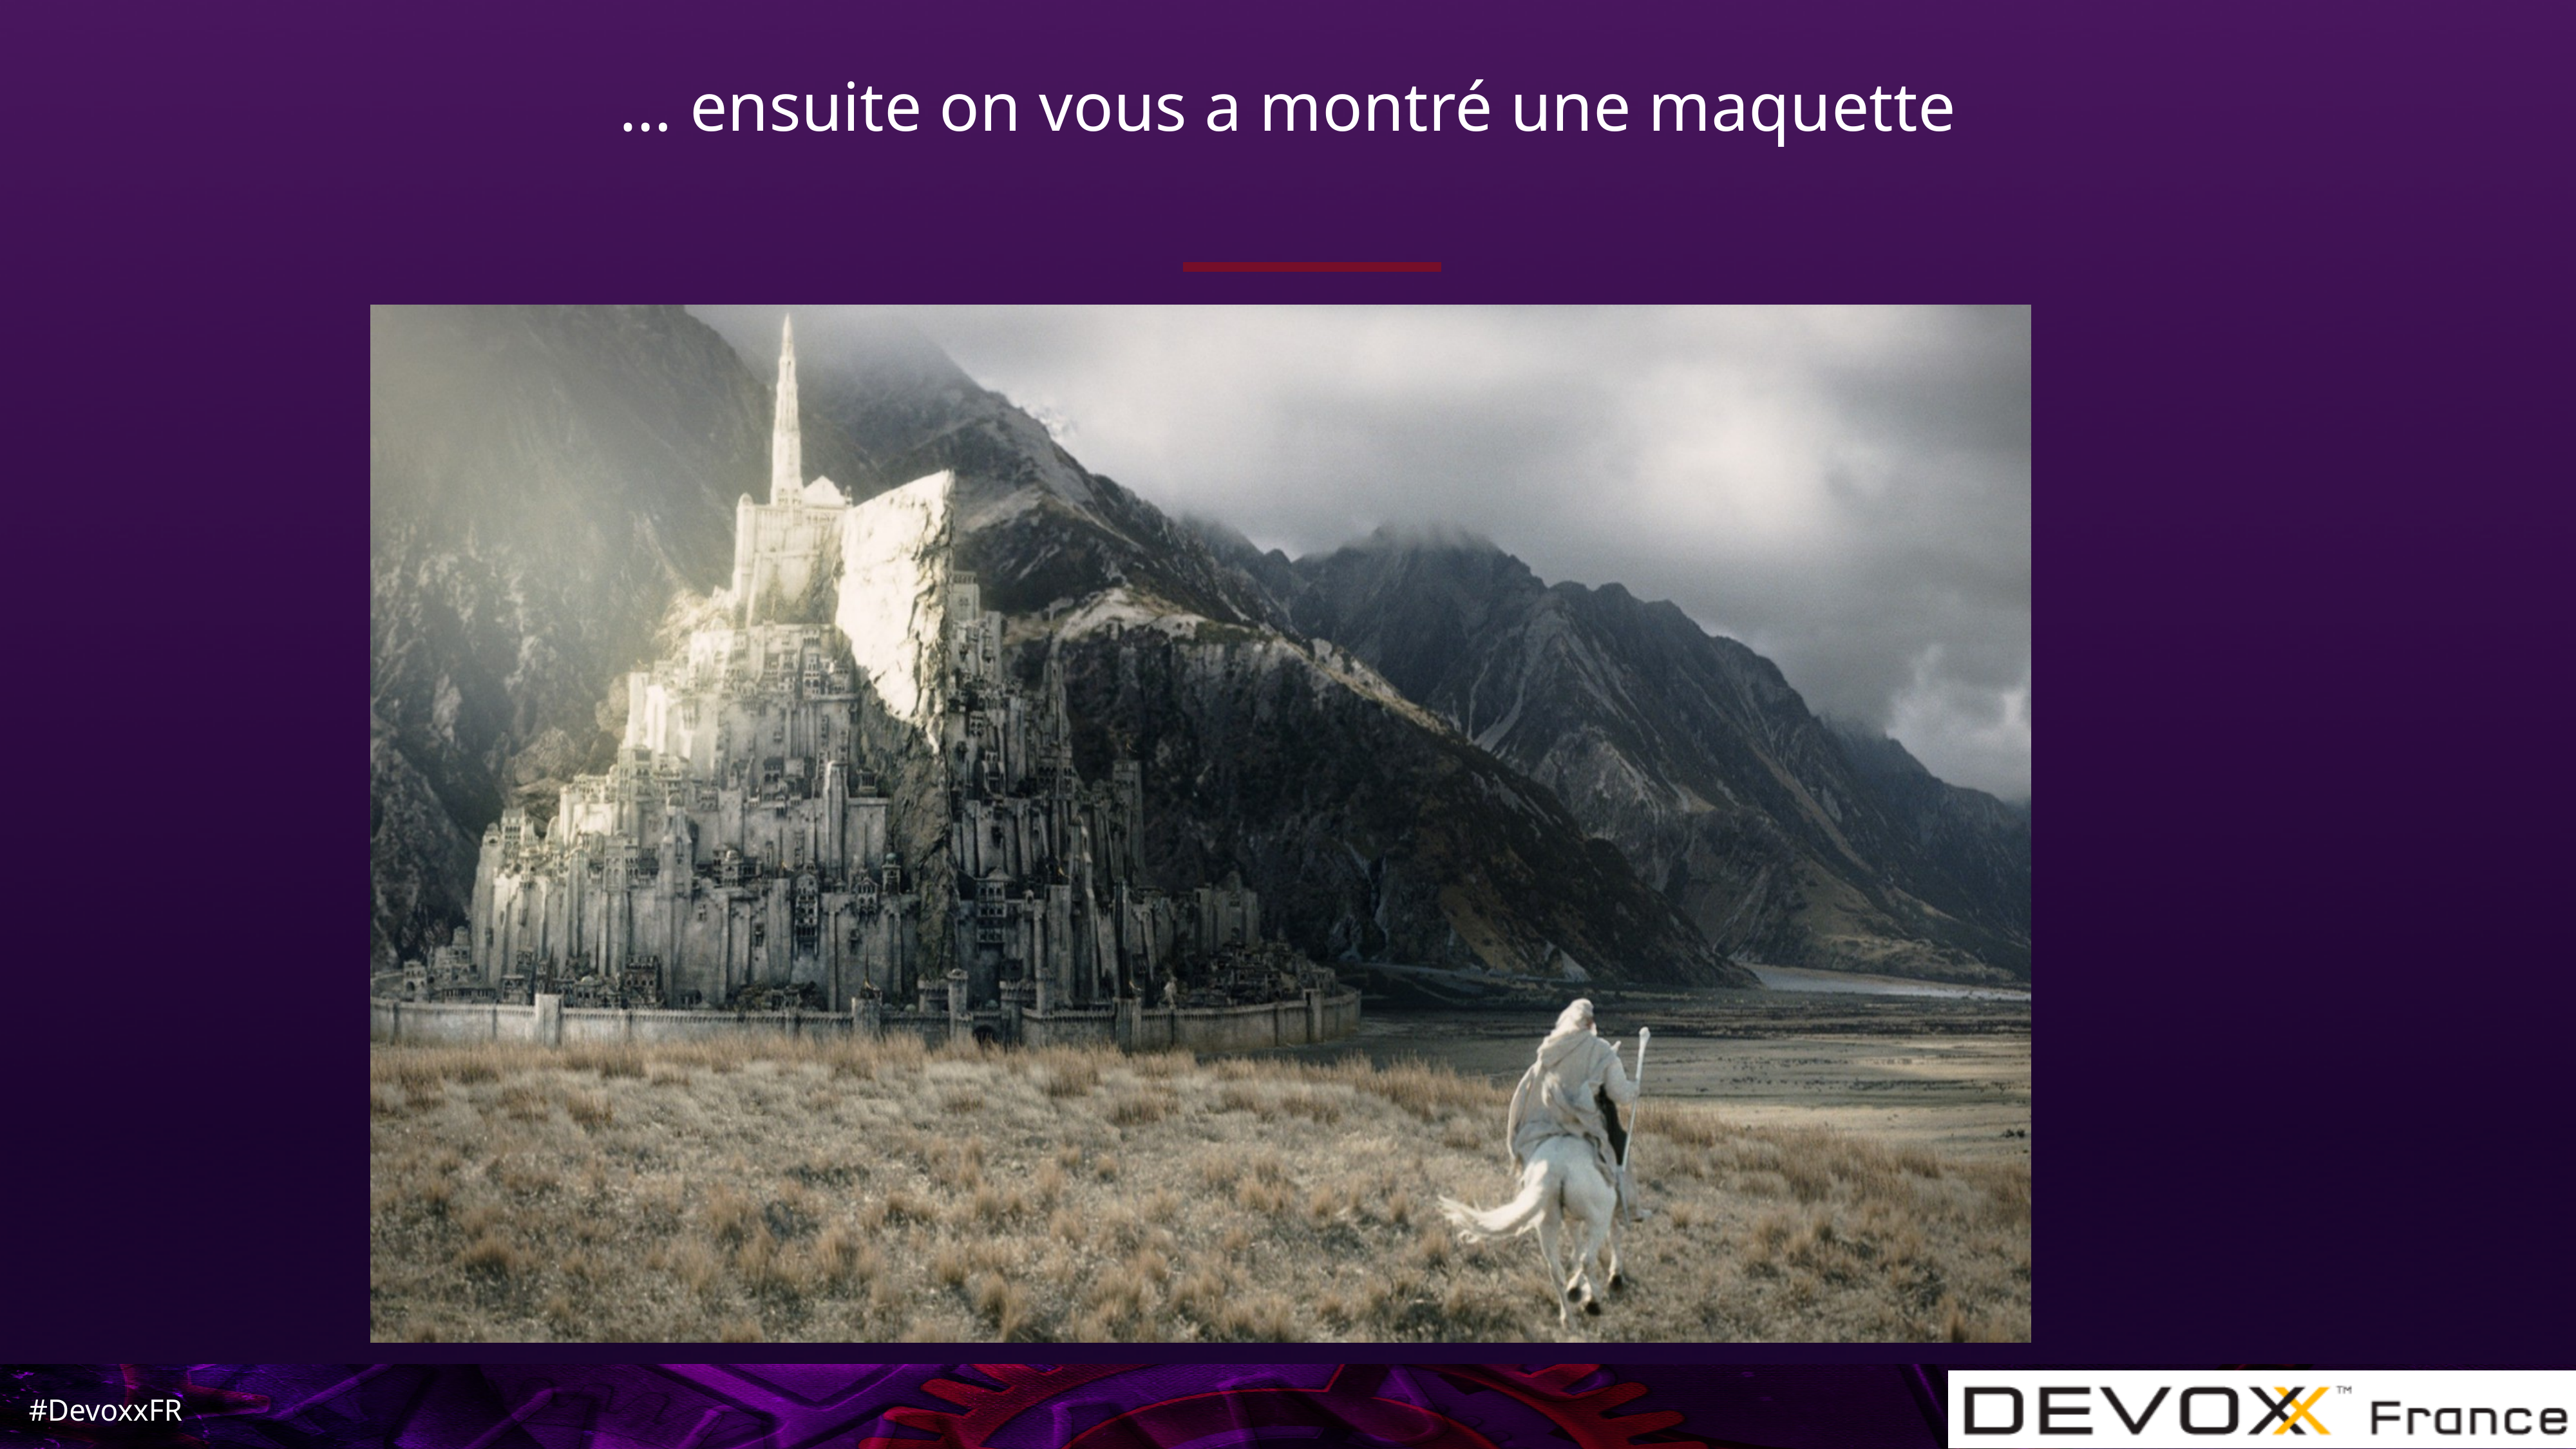

# … ensuite on vous a montré une maquette